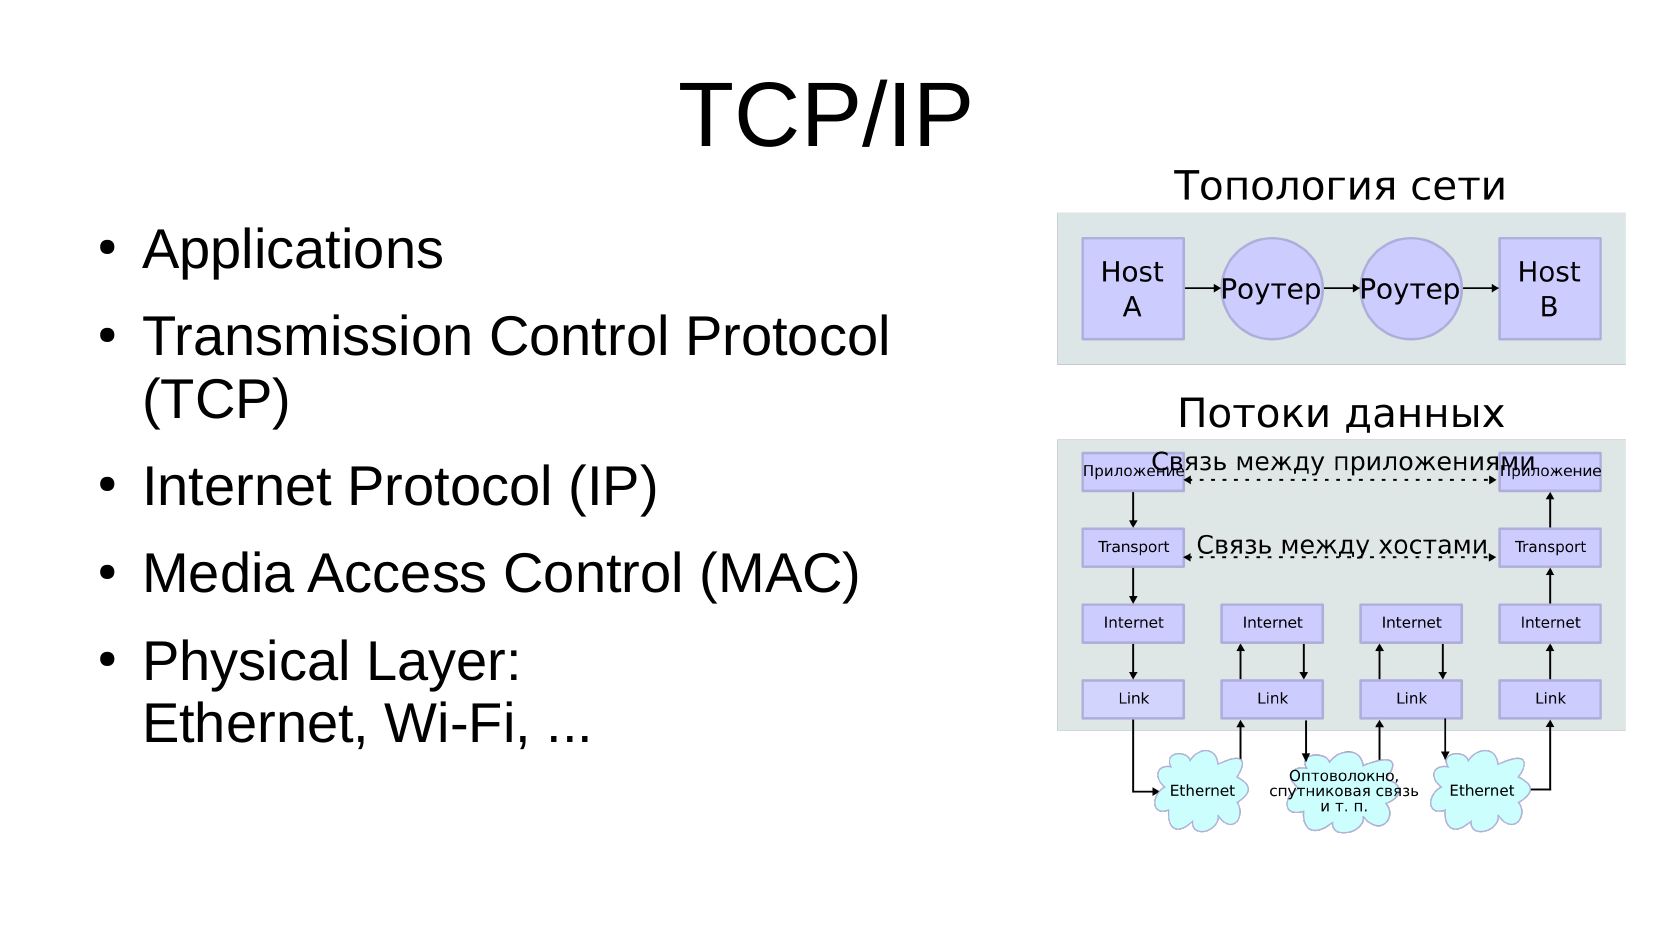

# TCP/IP
Applications
Transmission Control Protocol (TCP)
Internet Protocol (IP)
Media Access Control (MAC)
Physical Layer:
Ethernet, Wi-Fi, ...